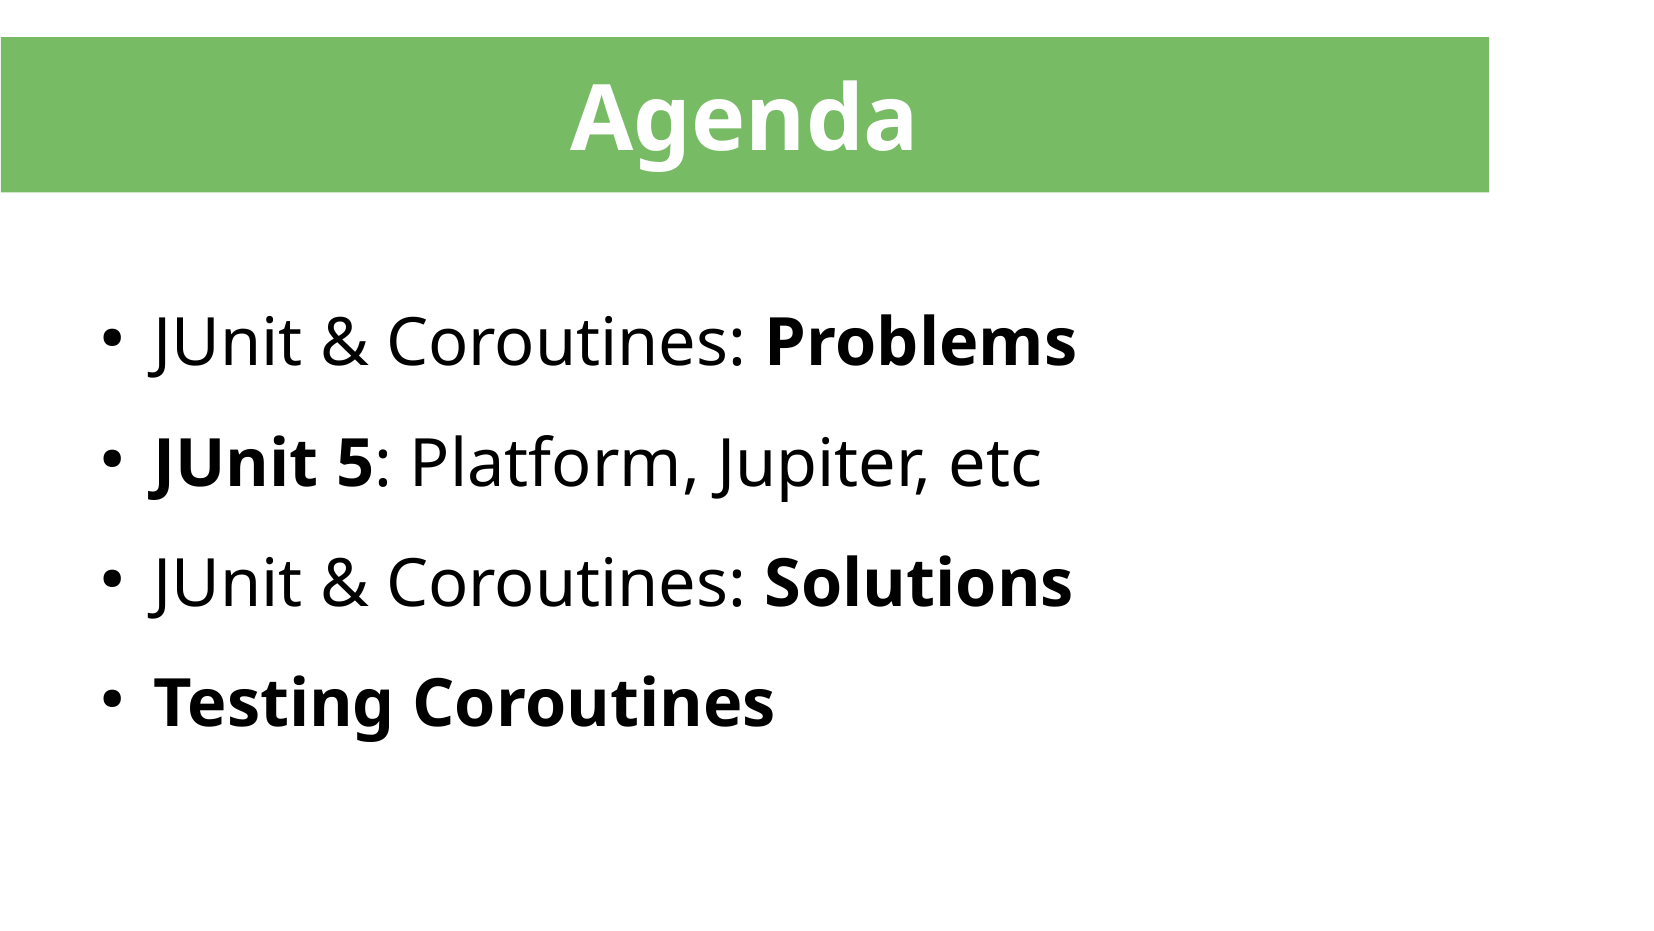

# Agenda
JUnit & Coroutines: Problems
JUnit 5: Platform, Jupiter, etc
JUnit & Coroutines: Solutions
Testing Coroutines